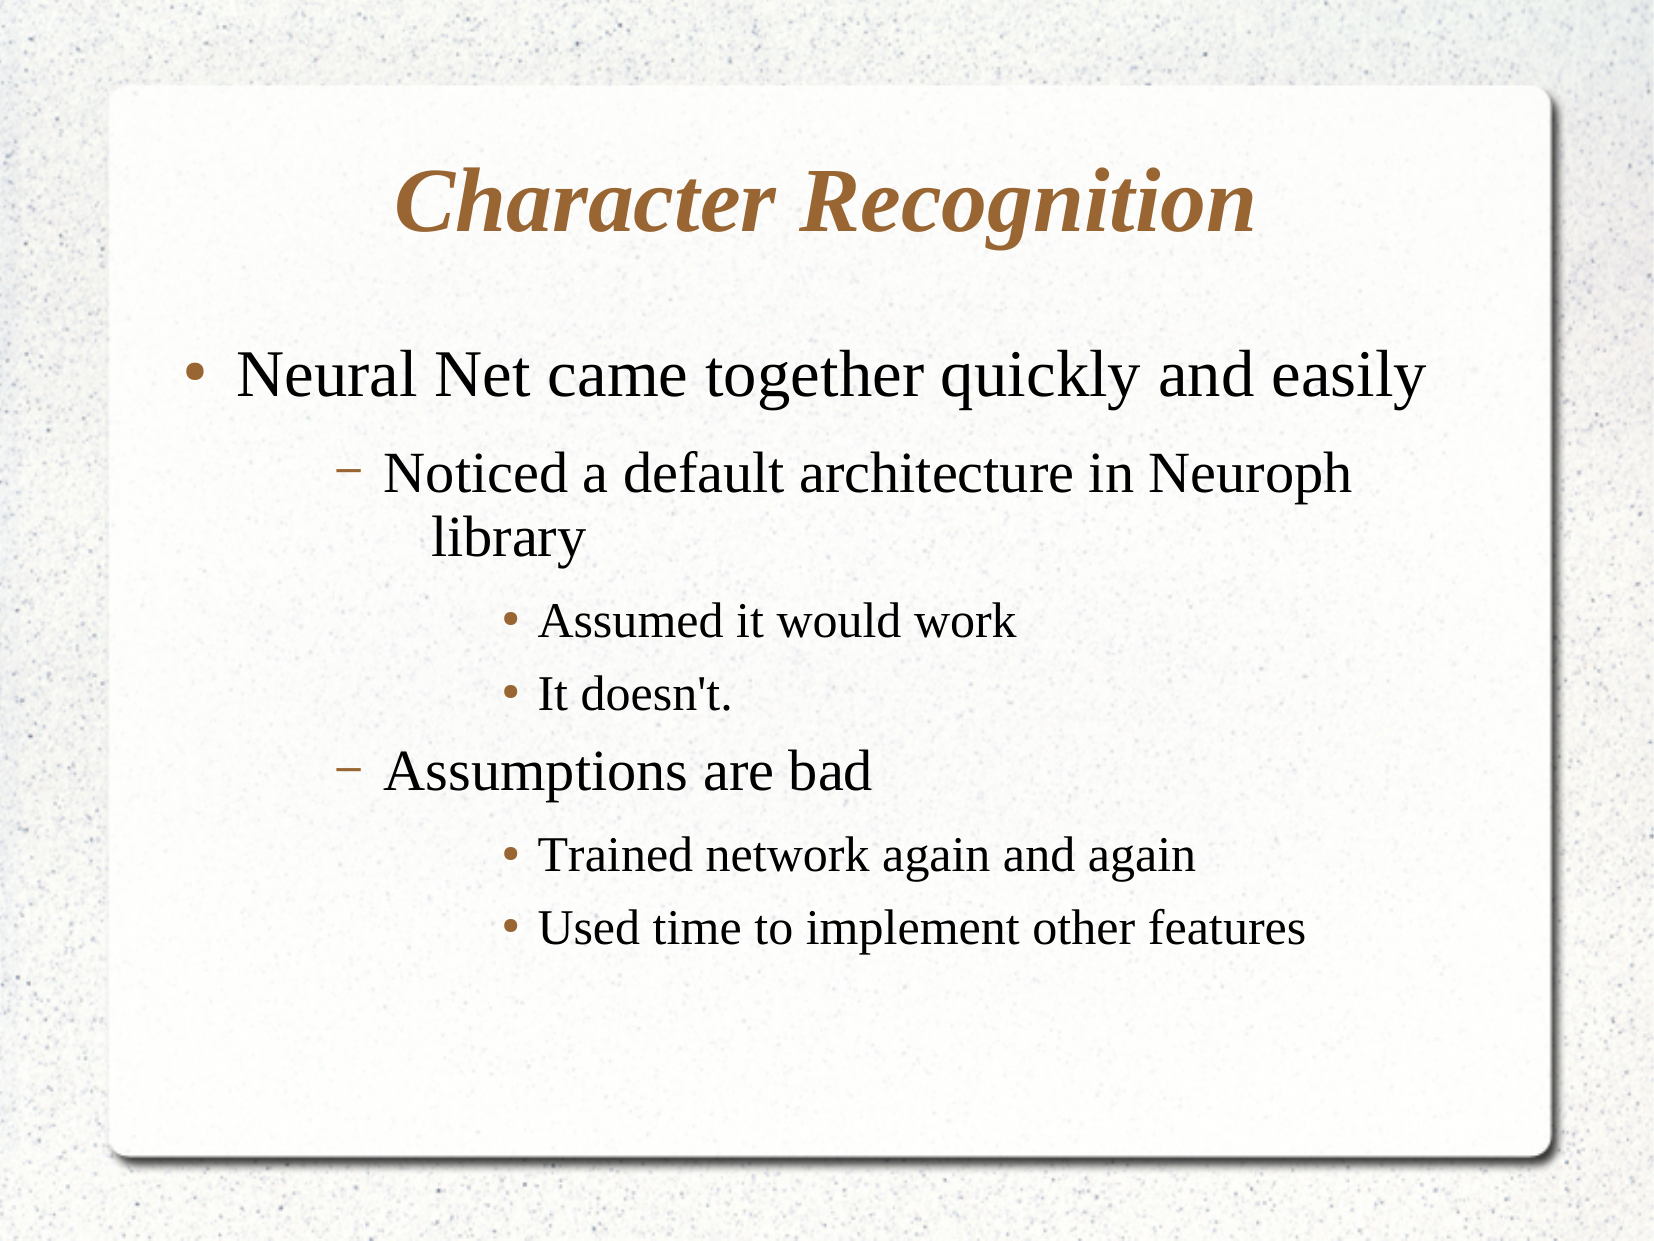

# Character Recognition
Neural Net came together quickly and easily
Noticed a default architecture in Neuroph library
Assumed it would work
It doesn't.
Assumptions are bad
Trained network again and again
Used time to implement other features